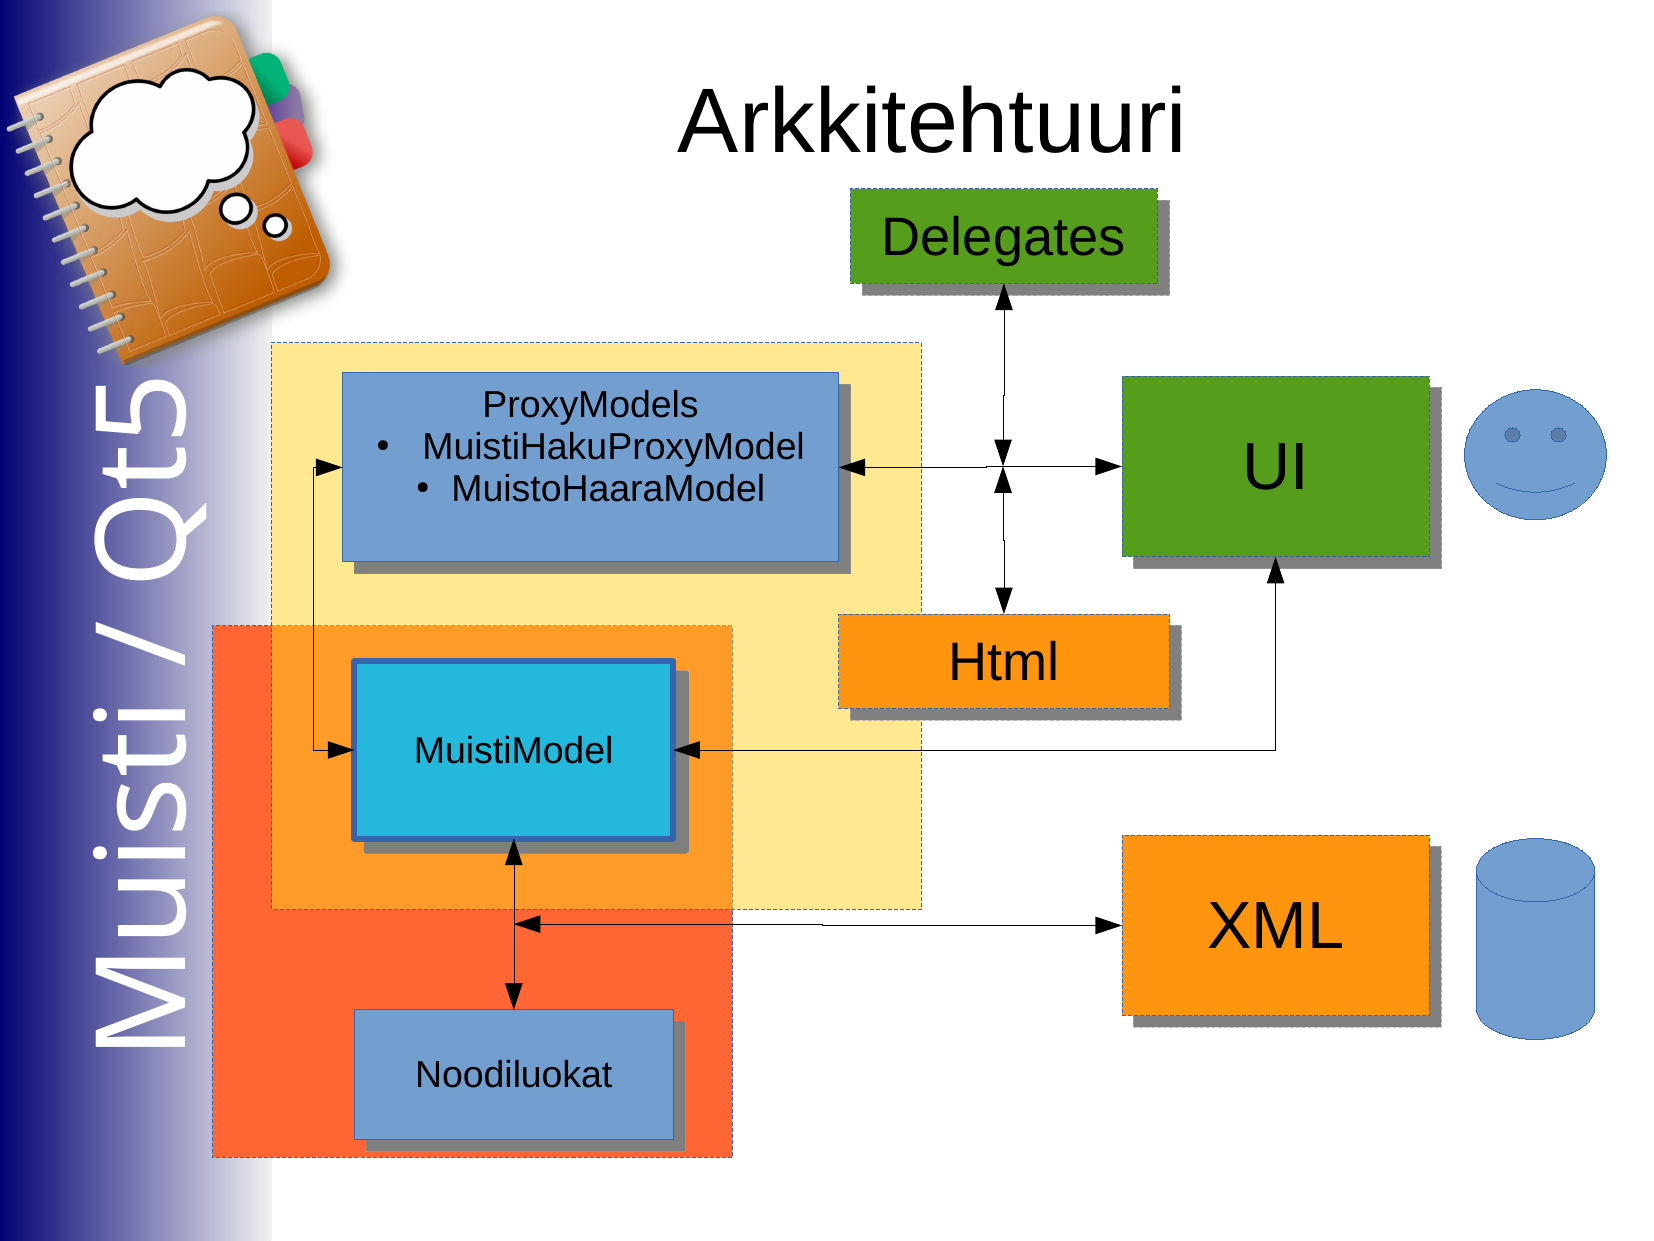

# Arkkitehtuuri
Delegates
ProxyModels
 MuistiHakuProxyModel
MuistoHaaraModel
UI
Html
MuistiModel
XML
Noodiluokat